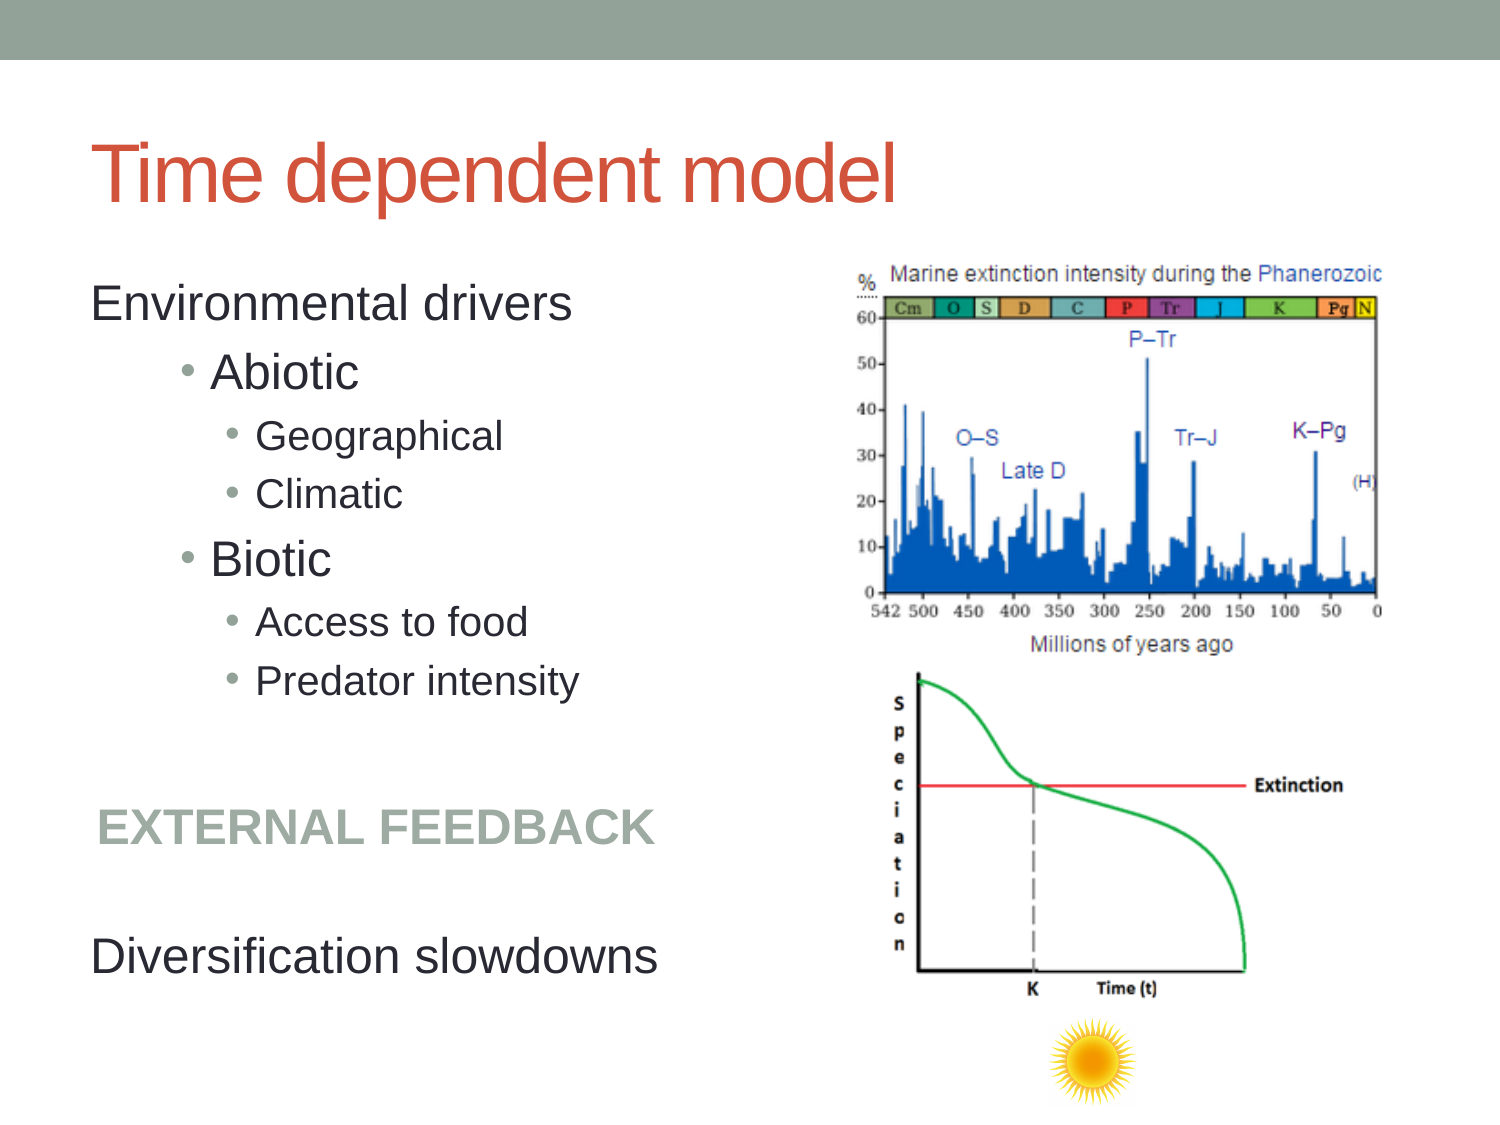

# Time dependent model
Environmental drivers
Abiotic
Geographical
Climatic
Biotic
Access to food
Predator intensity
Diversification slowdowns
External feedback